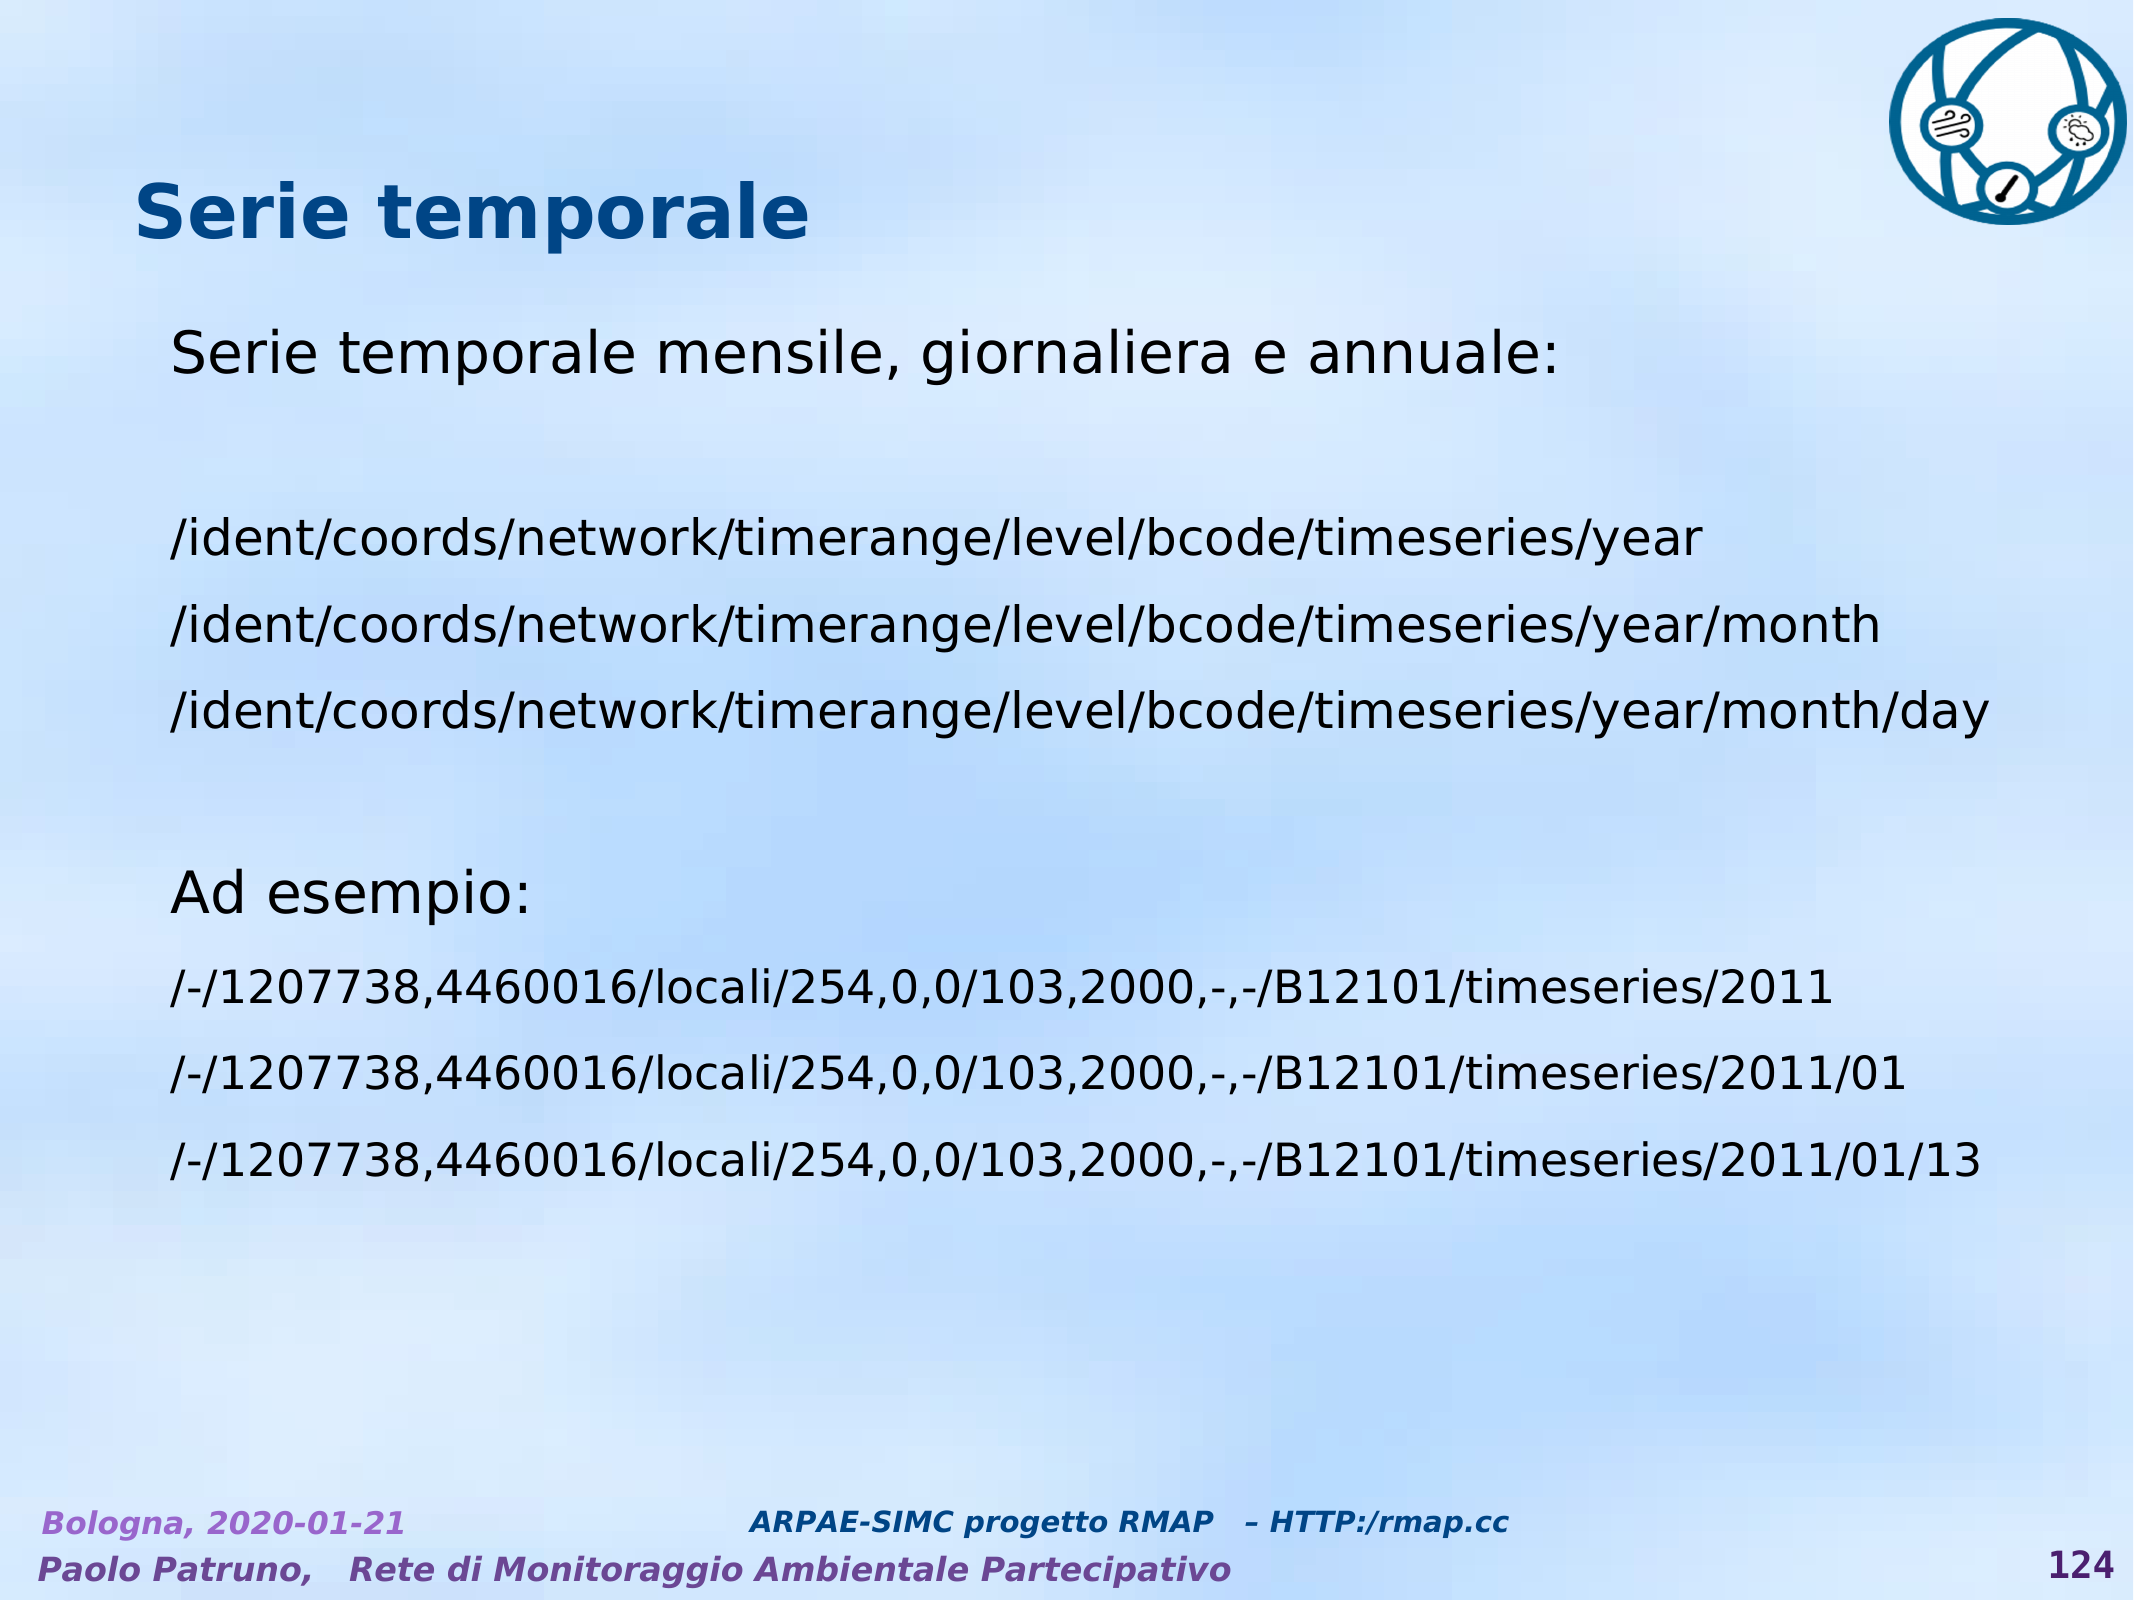

# Serie temporale
Serie temporale mensile, giornaliera e annuale:
/ident/coords/network/timerange/level/bcode/timeseries/year
/ident/coords/network/timerange/level/bcode/timeseries/year/month
/ident/coords/network/timerange/level/bcode/timeseries/year/month/day
Ad esempio:
/-/1207738,4460016/locali/254,0,0/103,2000,-,-/B12101/timeseries/2011
/-/1207738,4460016/locali/254,0,0/103,2000,-,-/B12101/timeseries/2011/01
/-/1207738,4460016/locali/254,0,0/103,2000,-,-/B12101/timeseries/2011/01/13